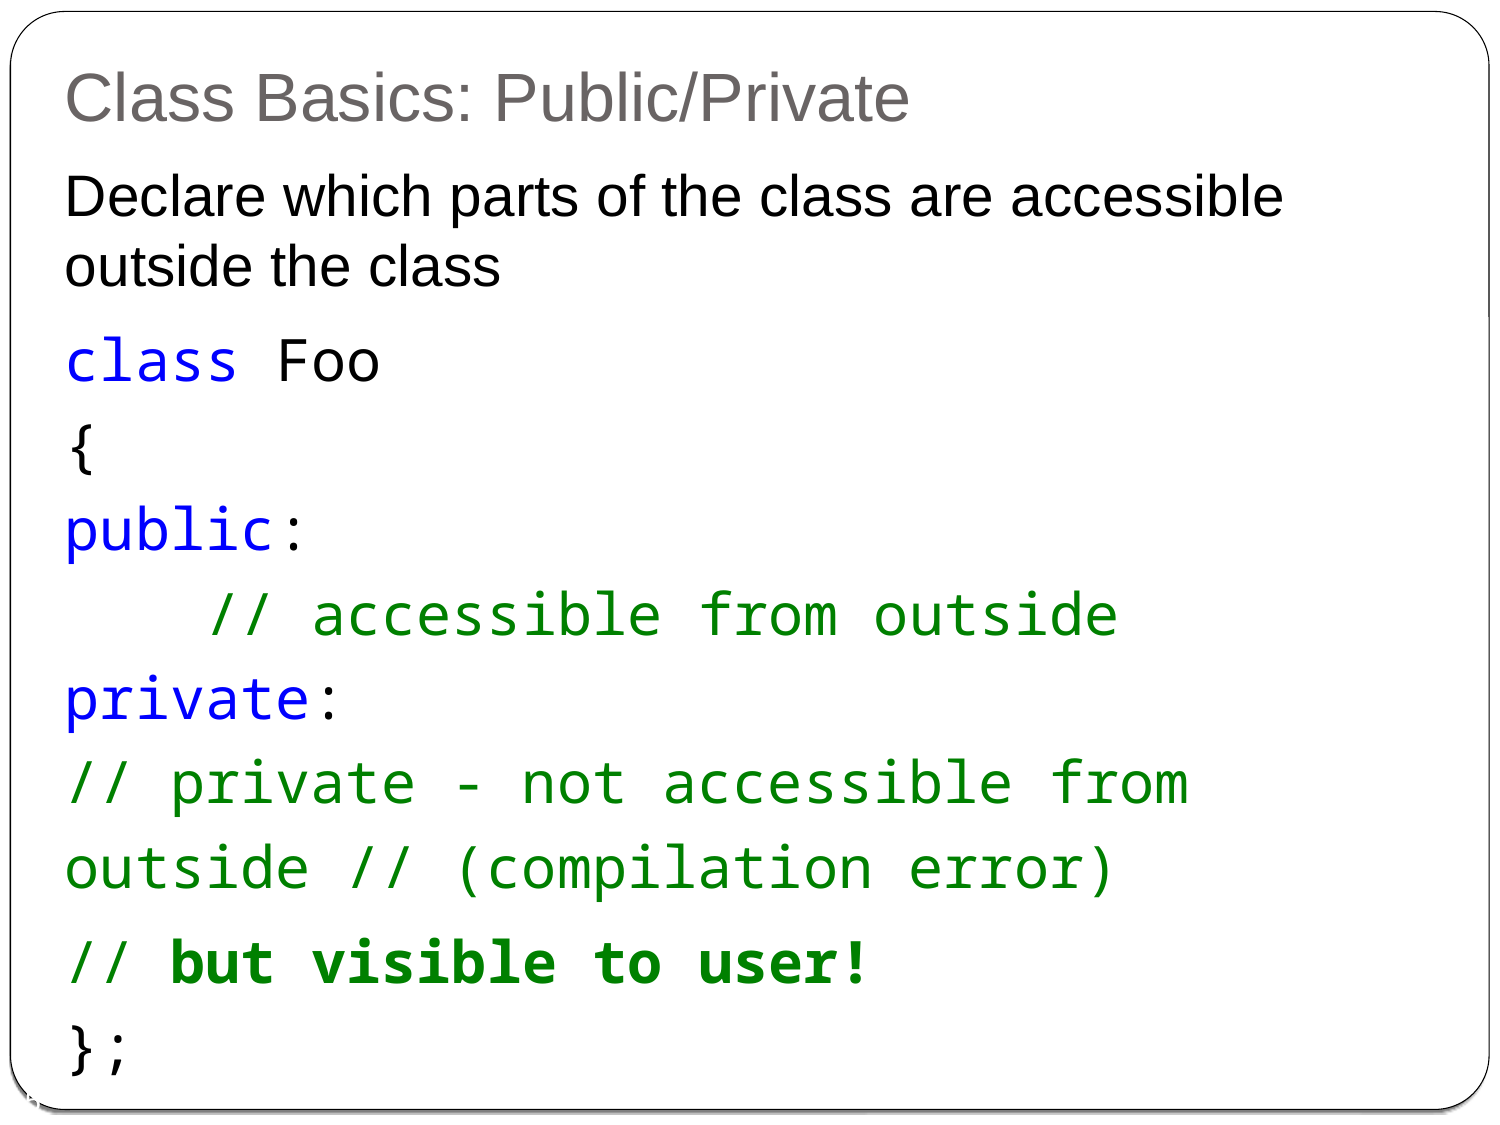

# Class Basics: Public/Private
Declare which parts of the class are accessible outside the class
class Foo
{
public:
    // accessible from outside
private:
// private - not accessible from outside // (compilation error)
// but visible to user!
};